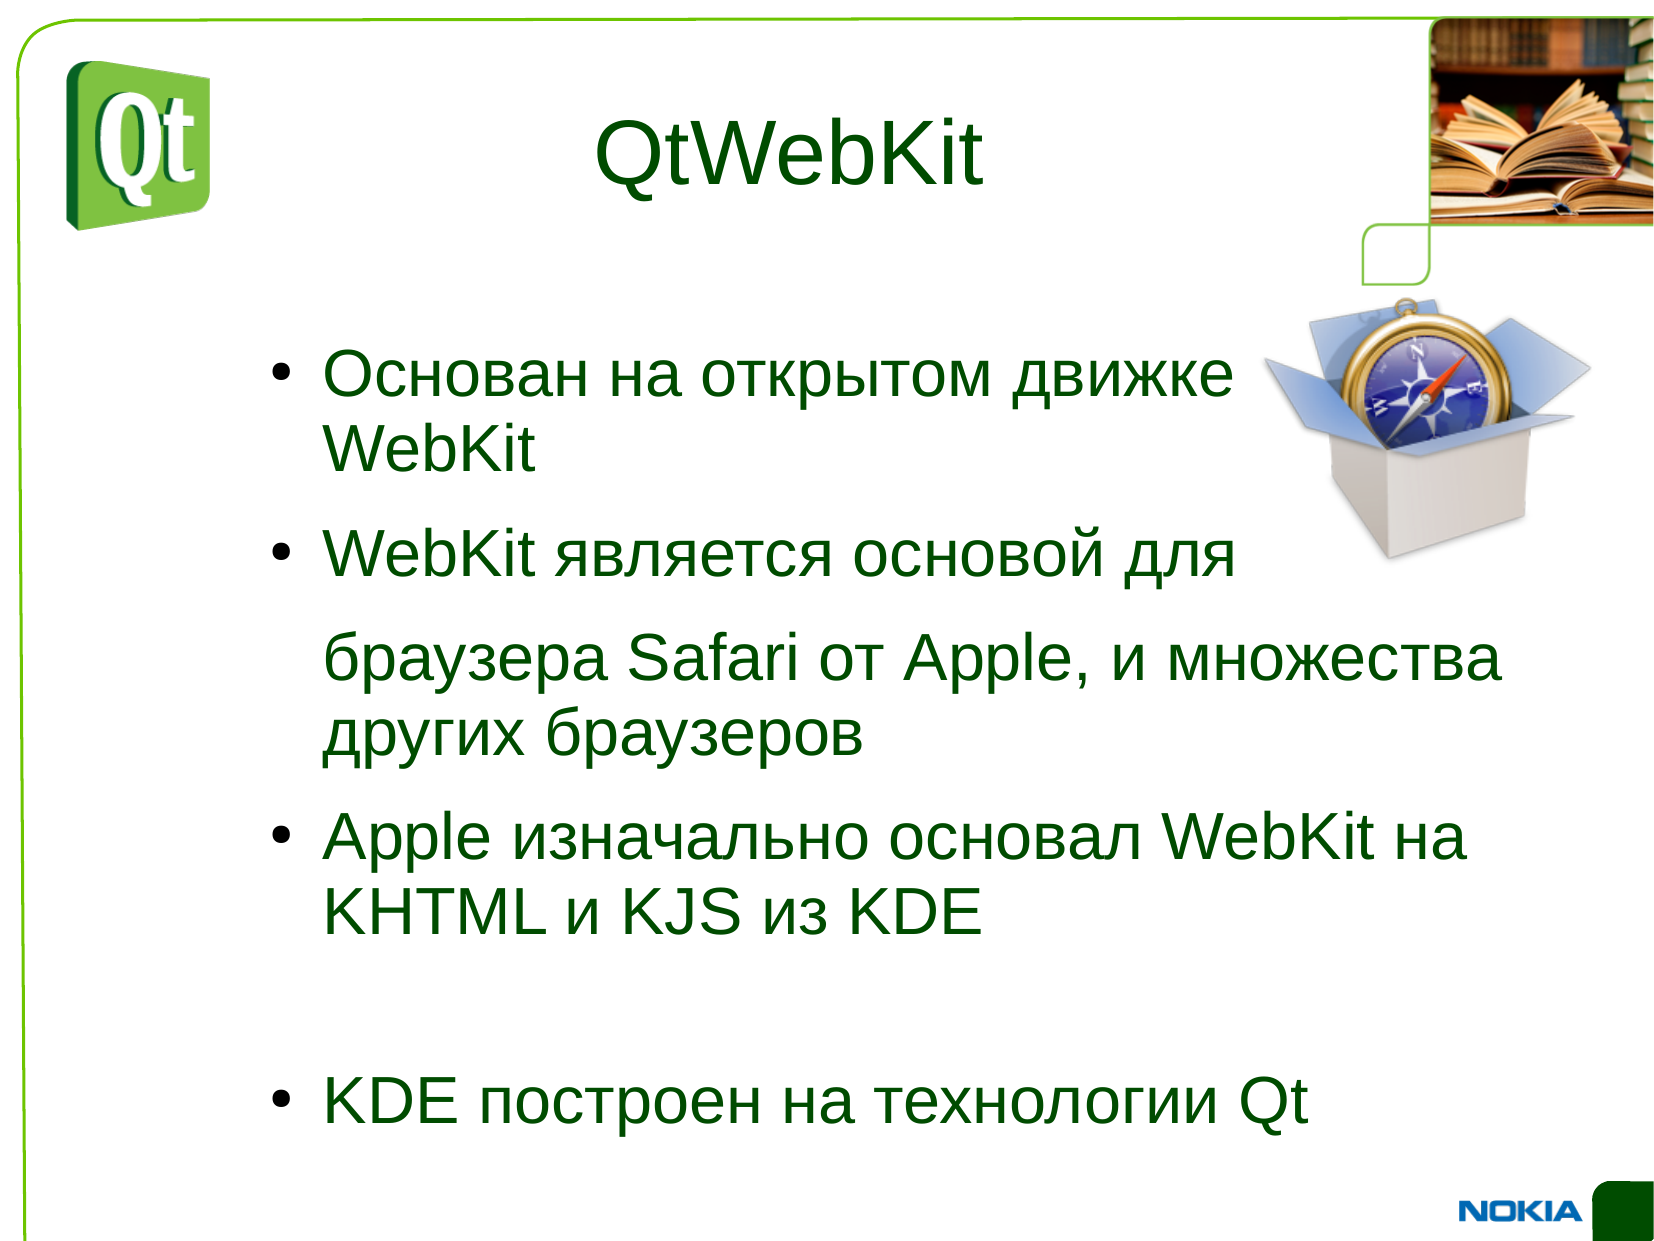

# QtWebKit
Основан на открытом движке
WebKit
WebKit является основой для
браузера Safari от Apple, и множества других браузеров
Apple изначально основал WebKit на KHTML и KJS из KDE
KDE построен на технологии Qt